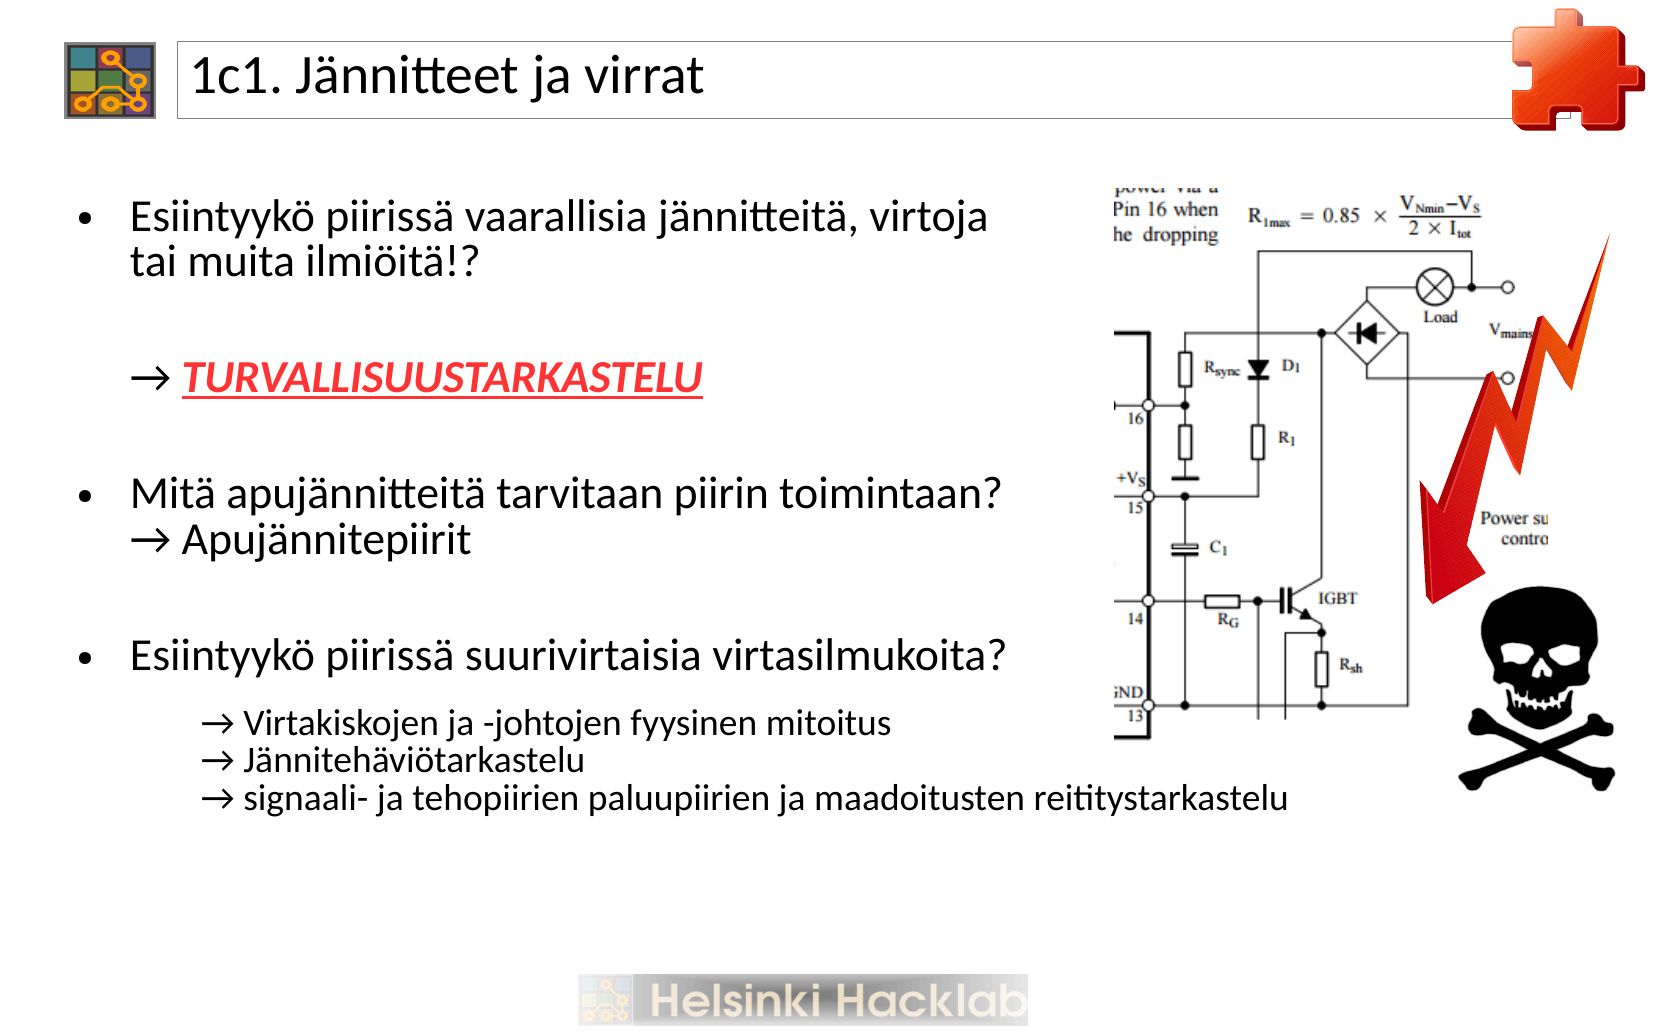

# 1c1. Jännitteet ja virrat
Esiintyykö piirissä vaarallisia jännitteitä, virtoja
tai muita ilmiöitä!?
→ TURVALLISUUSTARKASTELU
Mitä apujännitteitä tarvitaan piirin toimintaan?
→ Apujännitepiirit
Esiintyykö piirissä suurivirtaisia virtasilmukoita?
→ Virtakiskojen ja -johtojen fyysinen mitoitus
→ Jännitehäviötarkastelu
→ signaali- ja tehopiirien paluupiirien ja maadoitusten reititystarkastelu